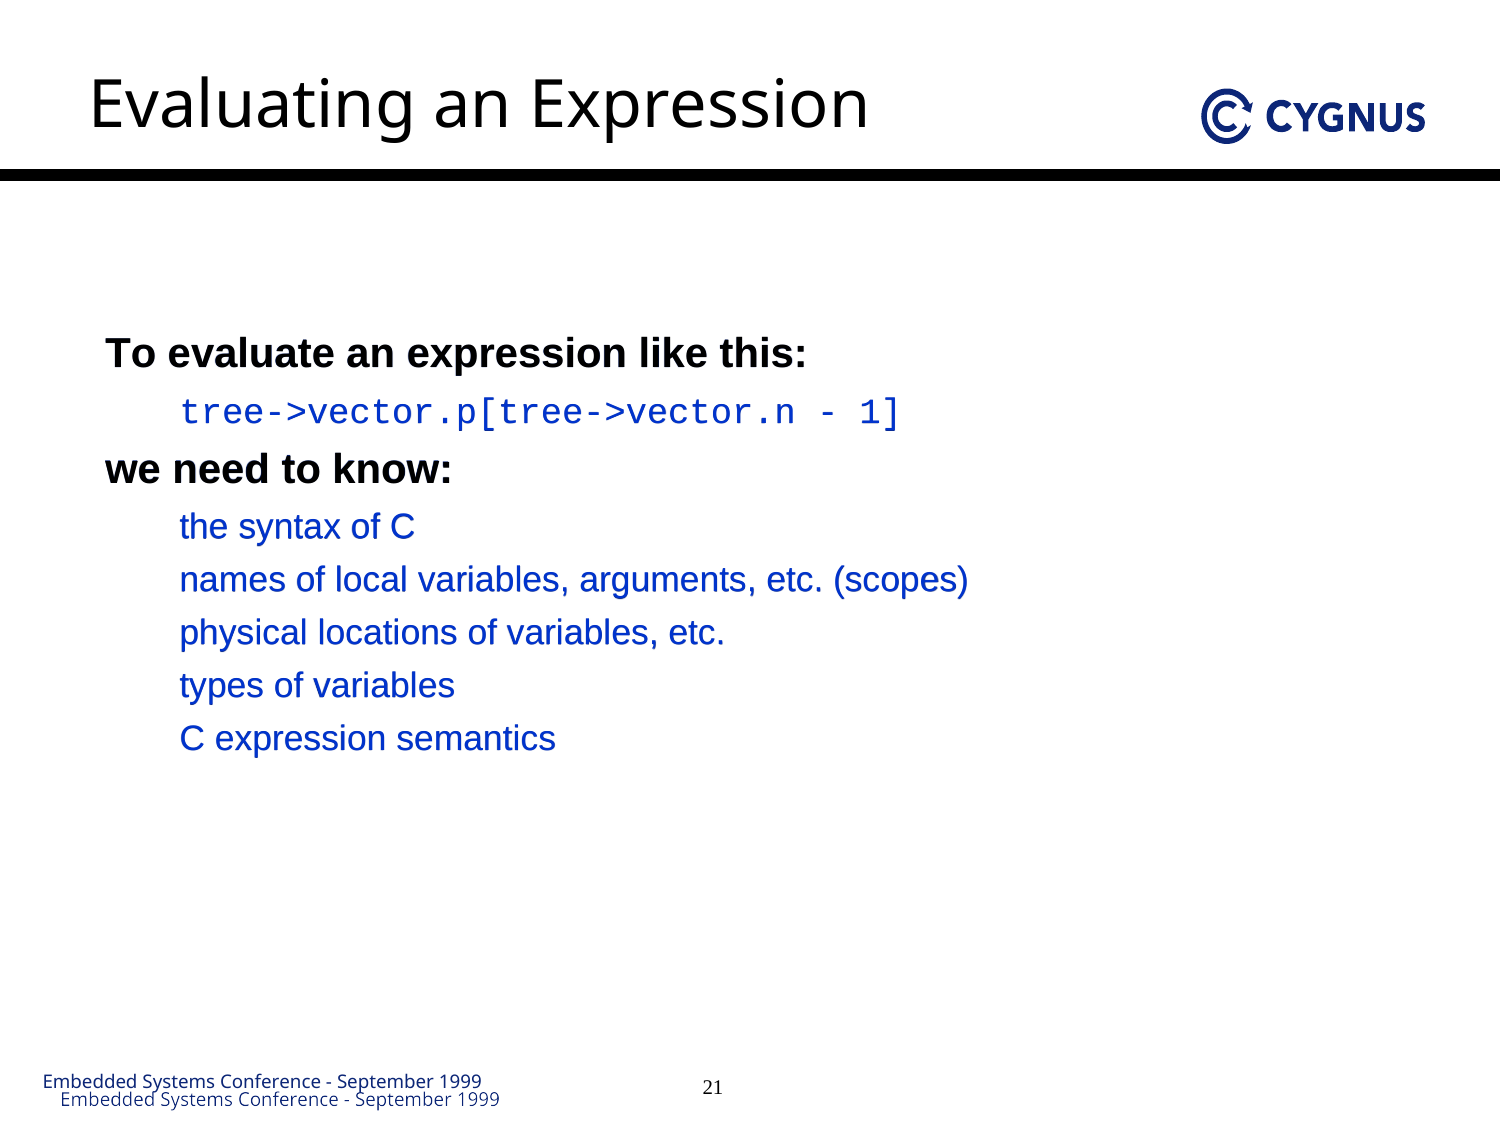

# Evaluating an Expression
To evaluate an expression like this:
tree->vector.p[tree->vector.n - 1]
we need to know:
the syntax of C
names of local variables, arguments, etc. (scopes)
physical locations of variables, etc.
types of variables
C expression semantics
21